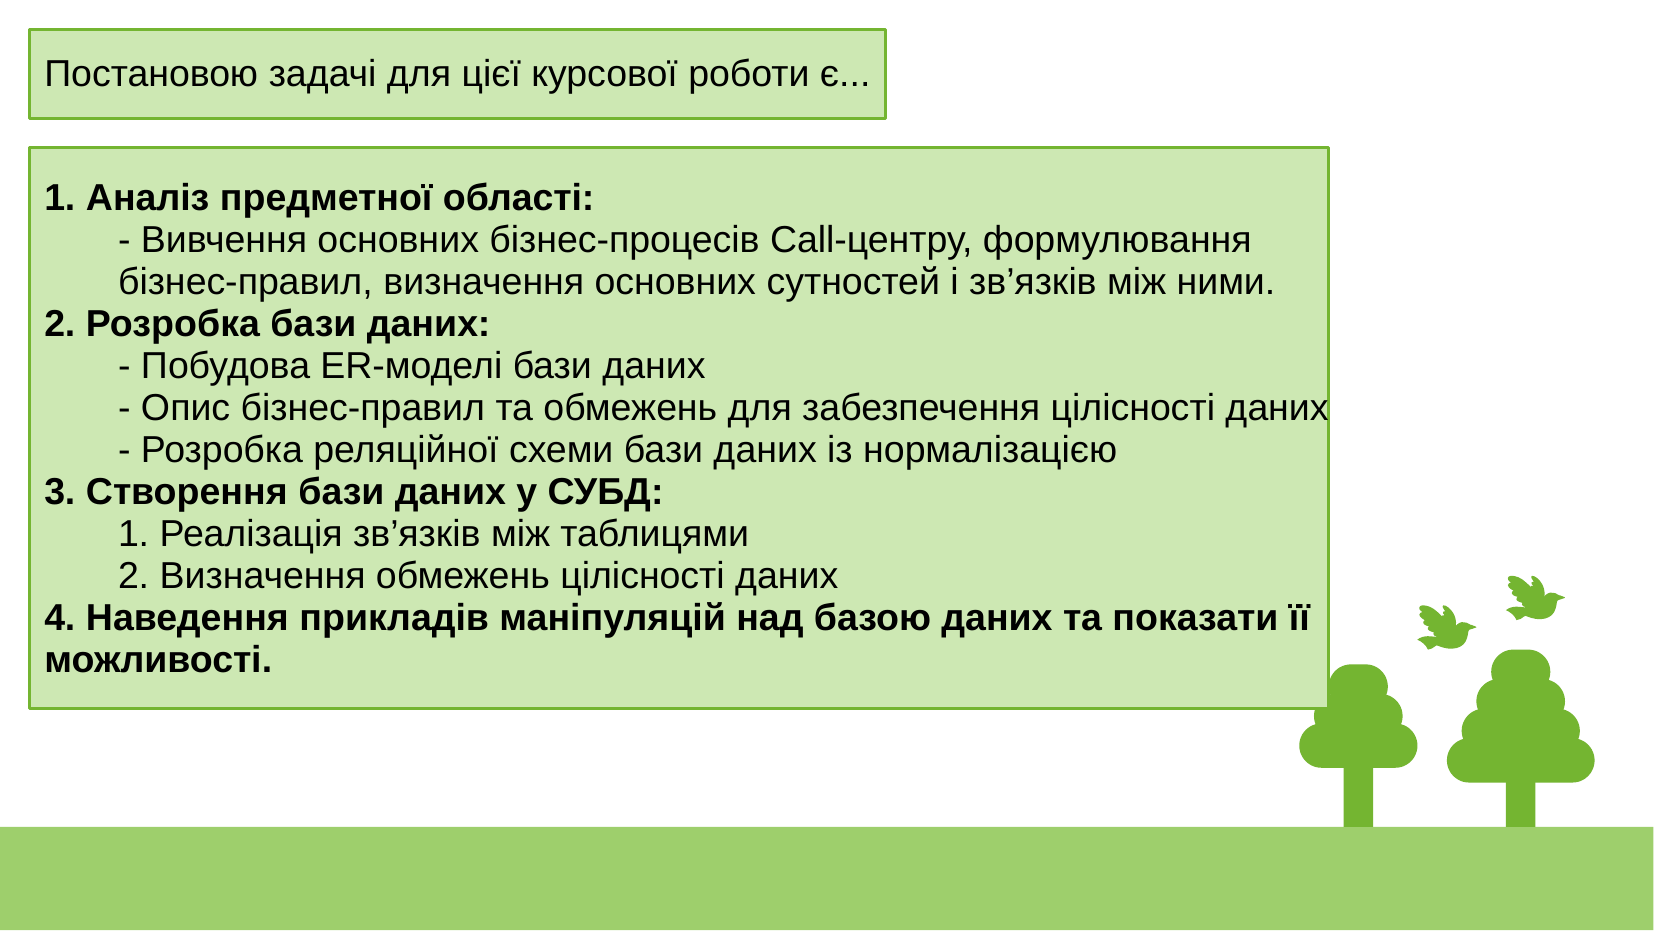

Постановою задачі для цієї курсової роботи є...
1. Аналіз предметної області:
	- Вивчення основних бізнес-процесів Call-центру, формулювання
	бізнес-правил, визначення основних сутностей і зв’язків між ними.
2. Розробка бази даних:
	- Побудова ER-моделі бази даних
	- Опис бізнес-правил та обмежень для забезпечення цілісності даних
	- Розробка реляційної схеми бази даних із нормалізацією
3. Створення бази даних у СУБД:
	1. Реалізація зв’язків між таблицями
	2. Визначення обмежень цілісності даних
4. Наведення прикладів маніпуляцій над базою даних та показати її
можливості.